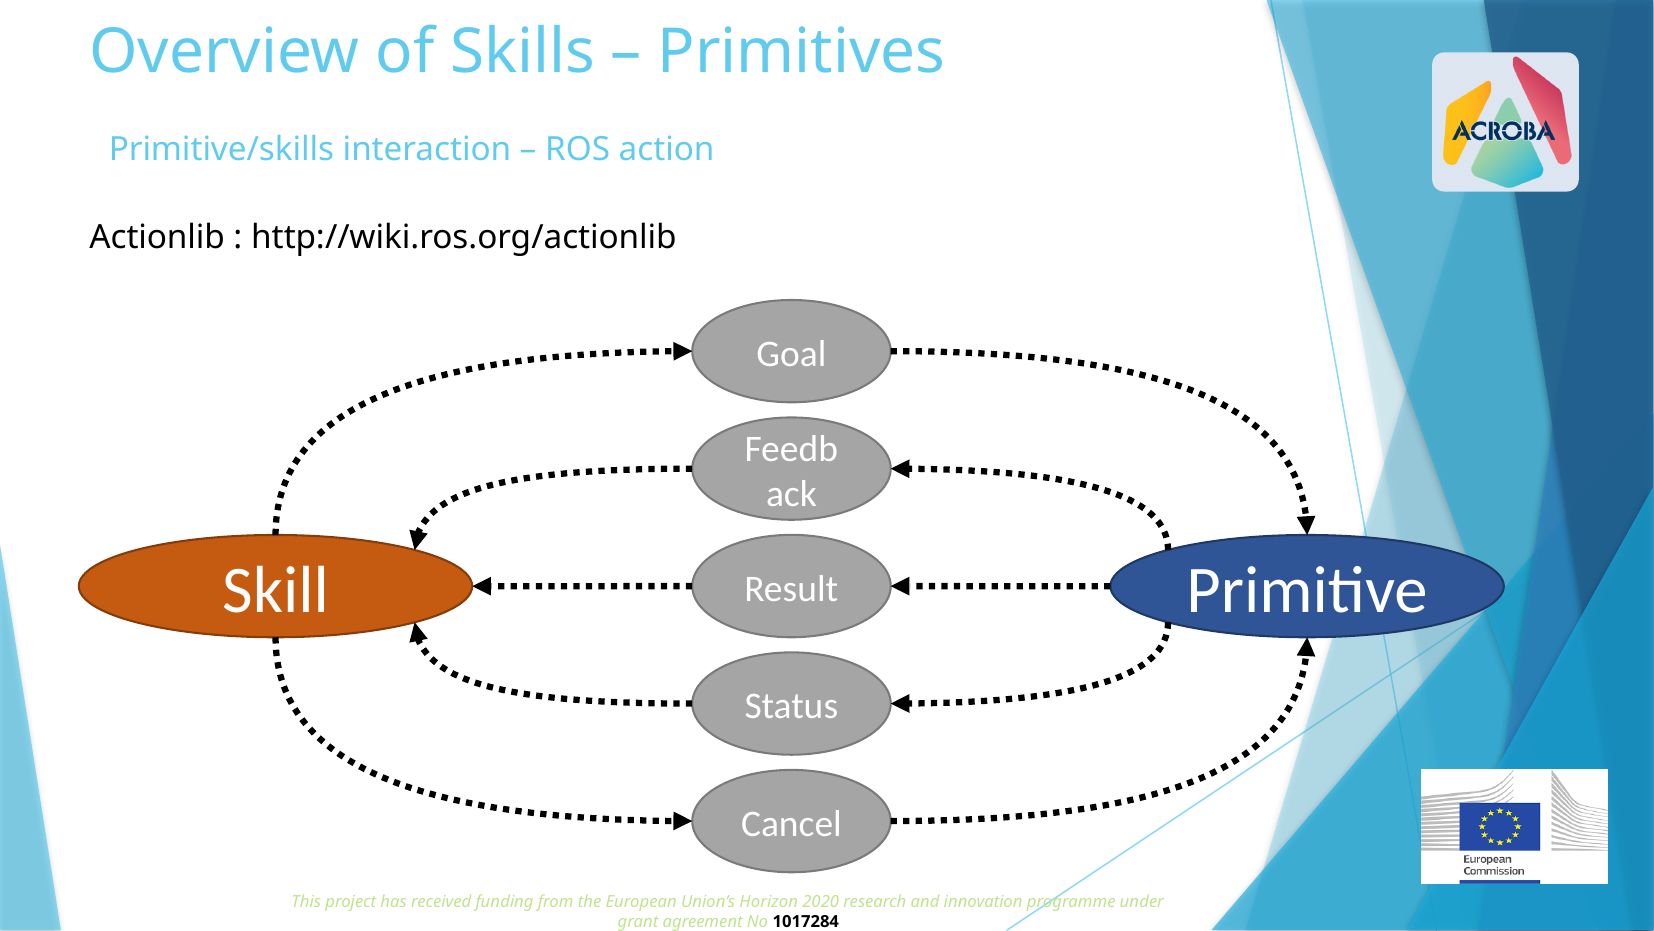

Overview of Skills – Primitives
 Primitive/skills interaction – ROS action
Actionlib : http://wiki.ros.org/actionlib
Goal
Feedback
Result
Skill
Primitive
Status
Cancel
This project has received funding from the European Union’s Horizon 2020 research and innovation programme under grant agreement No 1017284